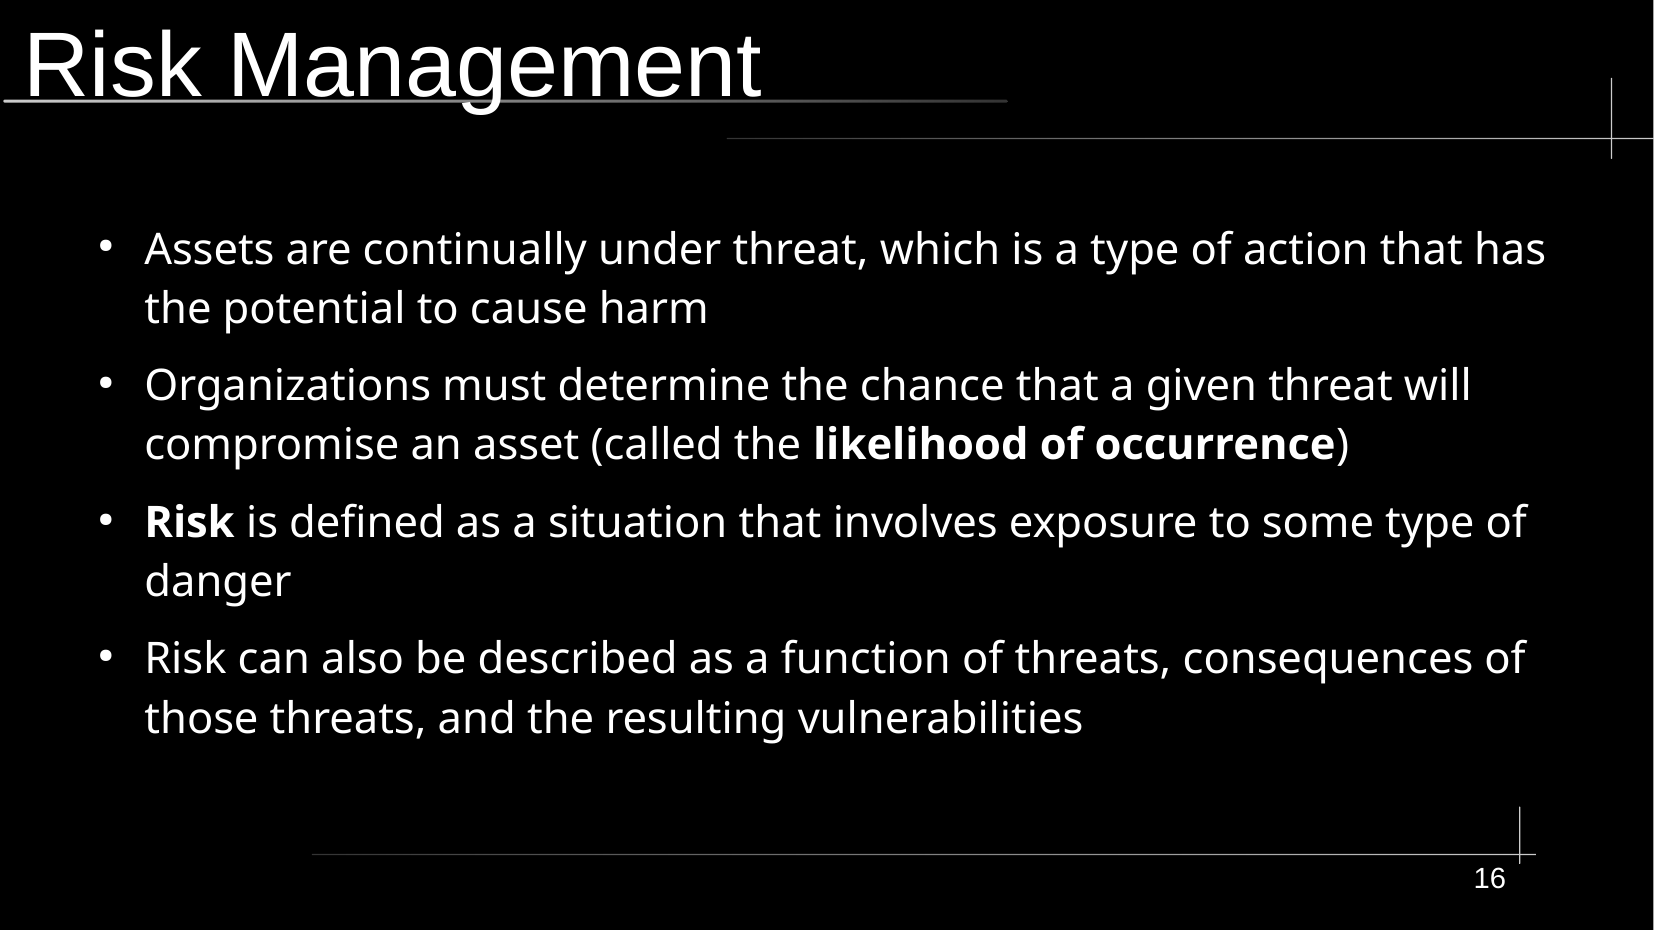

# Risk Management
Assets are continually under threat, which is a type of action that has the potential to cause harm
Organizations must determine the chance that a given threat will compromise an asset (called the likelihood of occurrence)
Risk is defined as a situation that involves exposure to some type of danger
Risk can also be described as a function of threats, consequences of those threats, and the resulting vulnerabilities
16